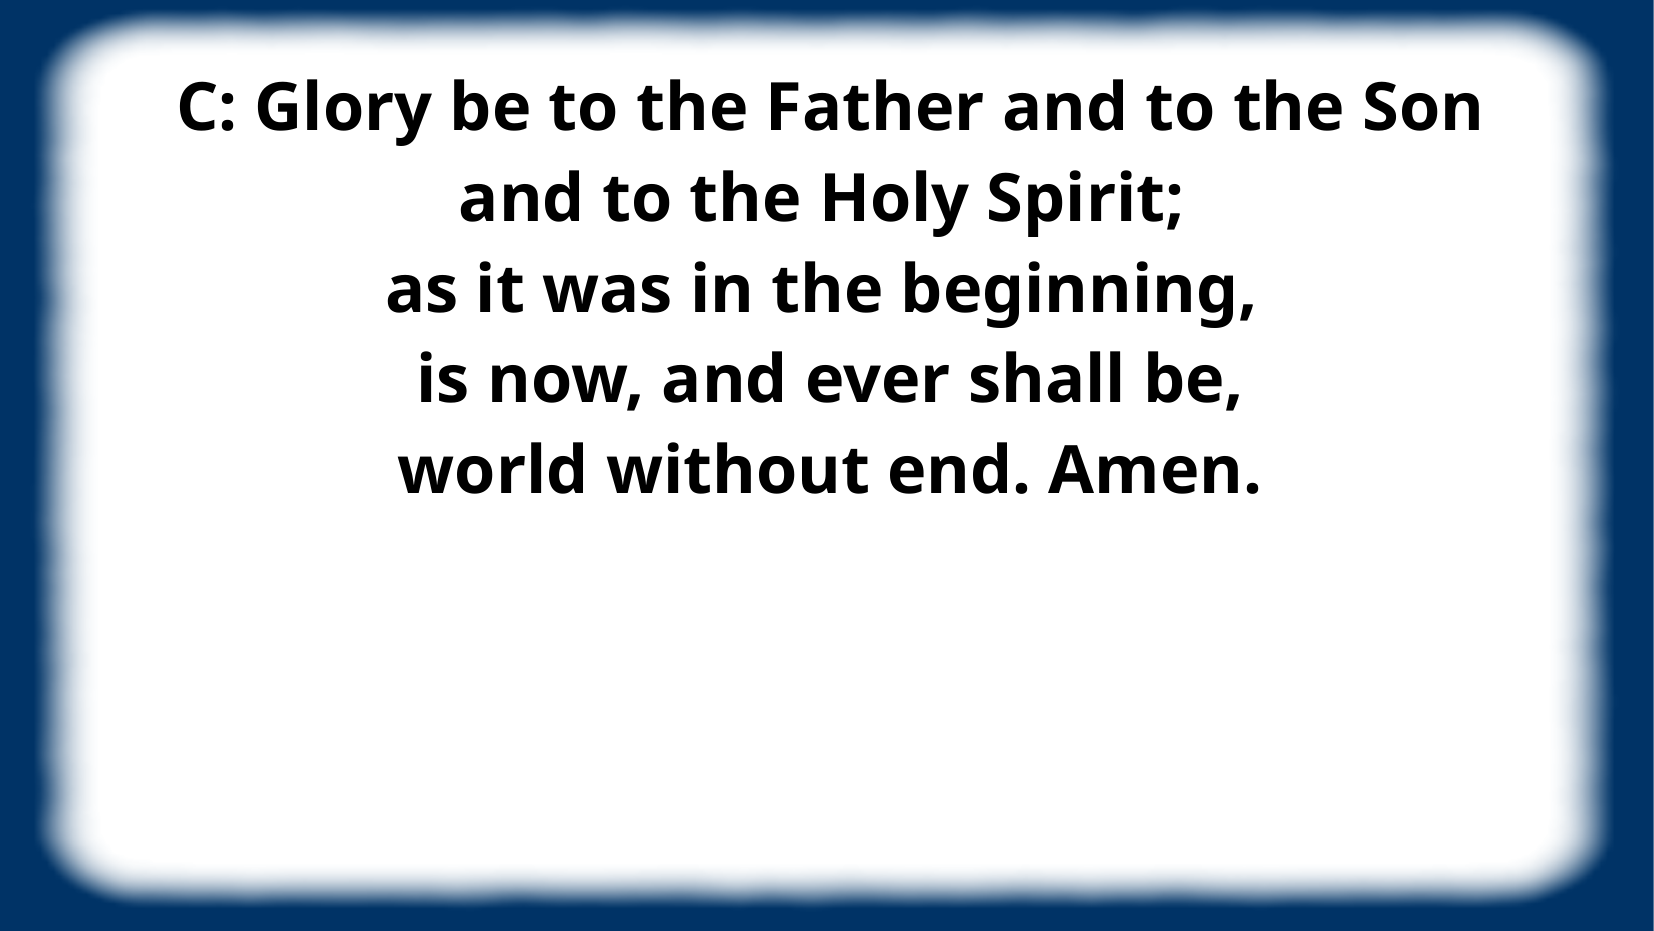

C: Glory be to the Father and to the Son
and to the Holy Spirit;
as it was in the beginning,
is now, and ever shall be,
world without end. Amen.